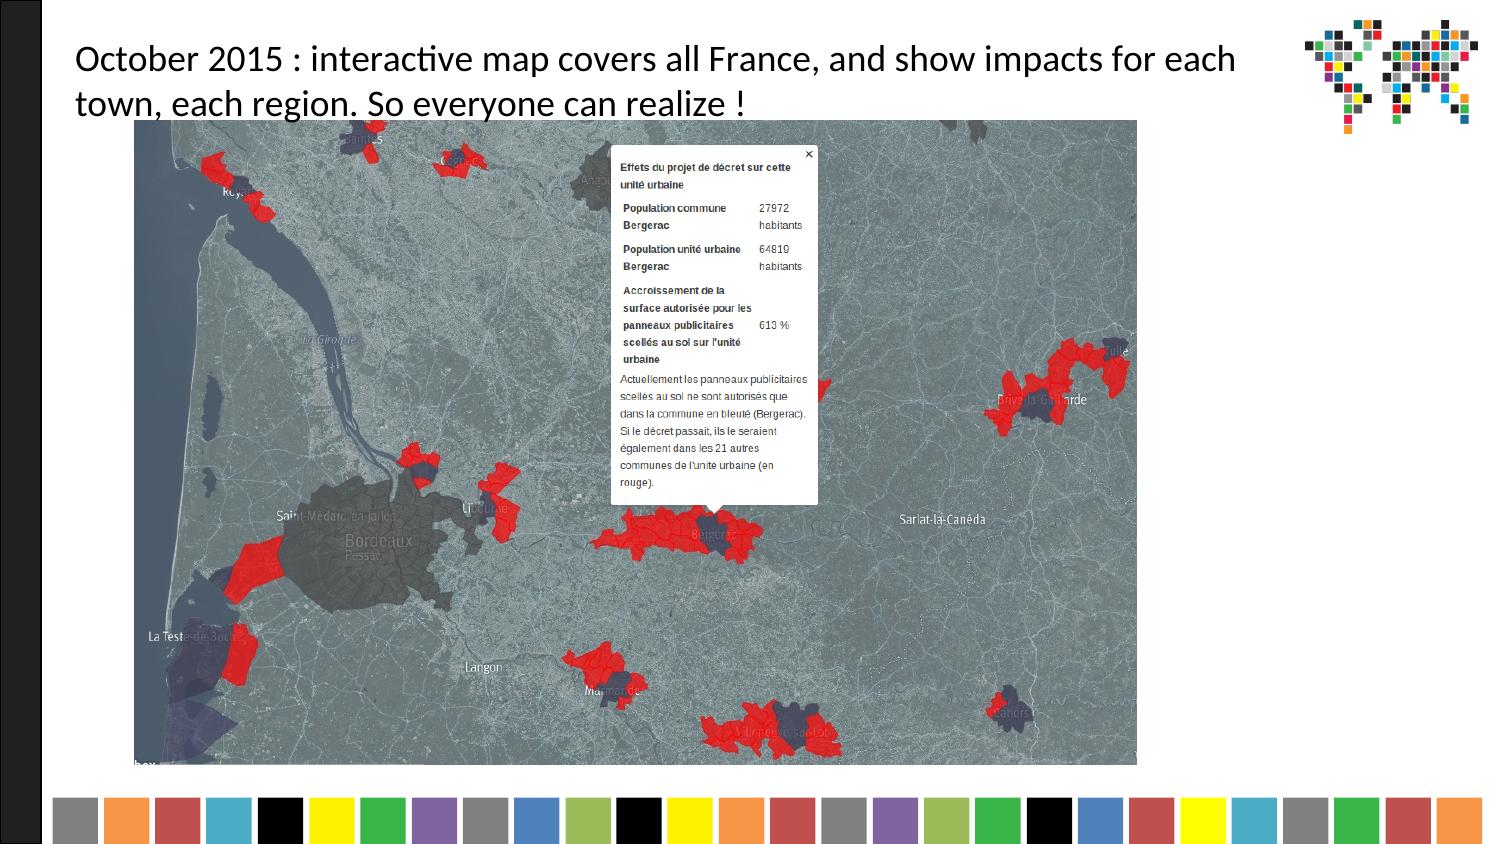

October 2015 : interactive map covers all France, and show impacts for each town, each region. So everyone can realize !